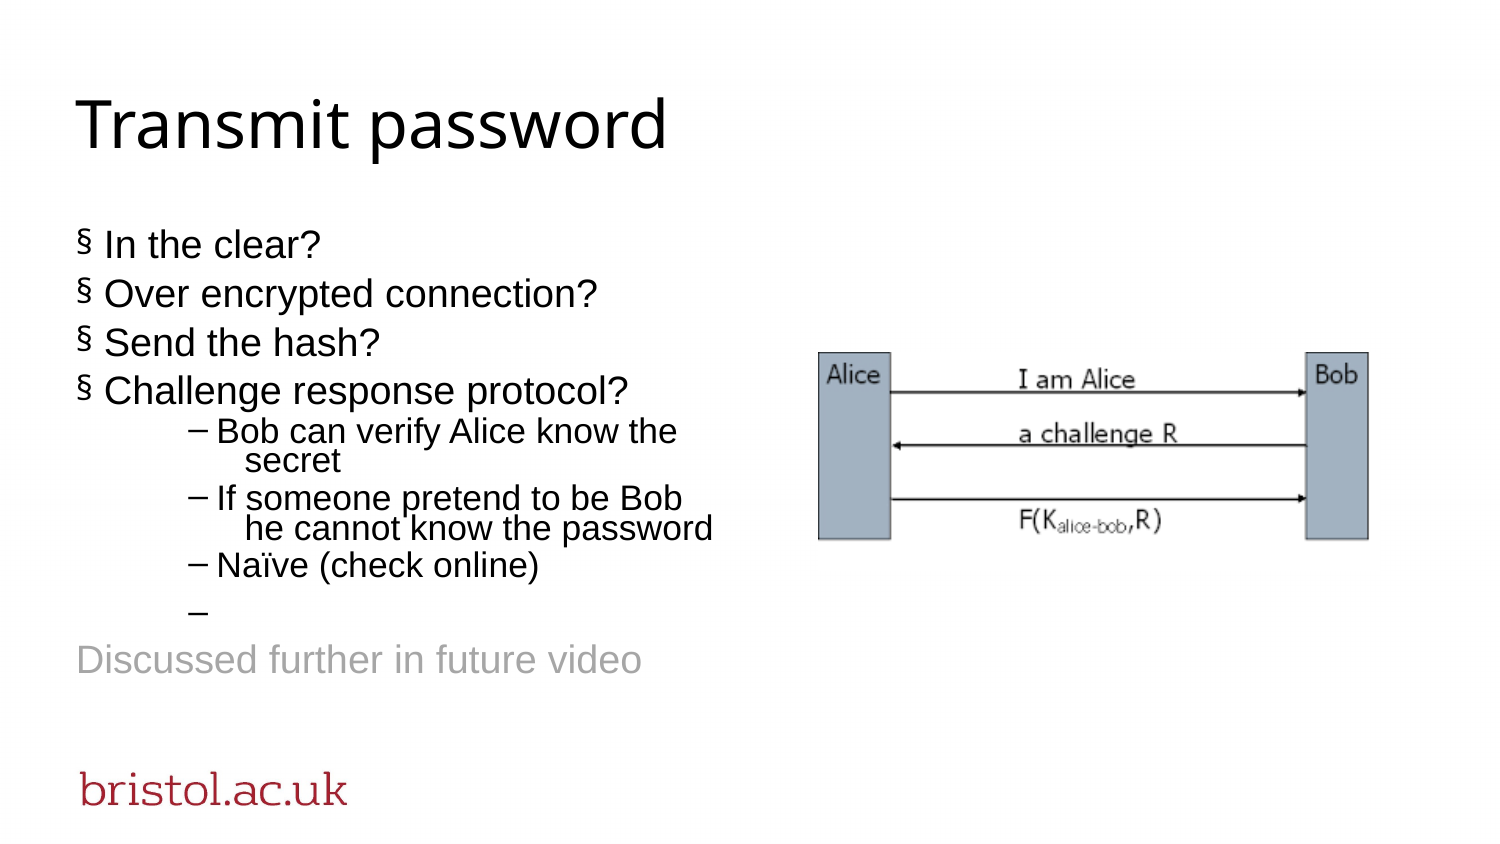

# Transmit password
In the clear?
Over encrypted connection?
Send the hash?
Challenge response protocol?
Bob can verify Alice know the secret
If someone pretend to be Bob he cannot know the password
Naïve (check online)
Discussed further in future video